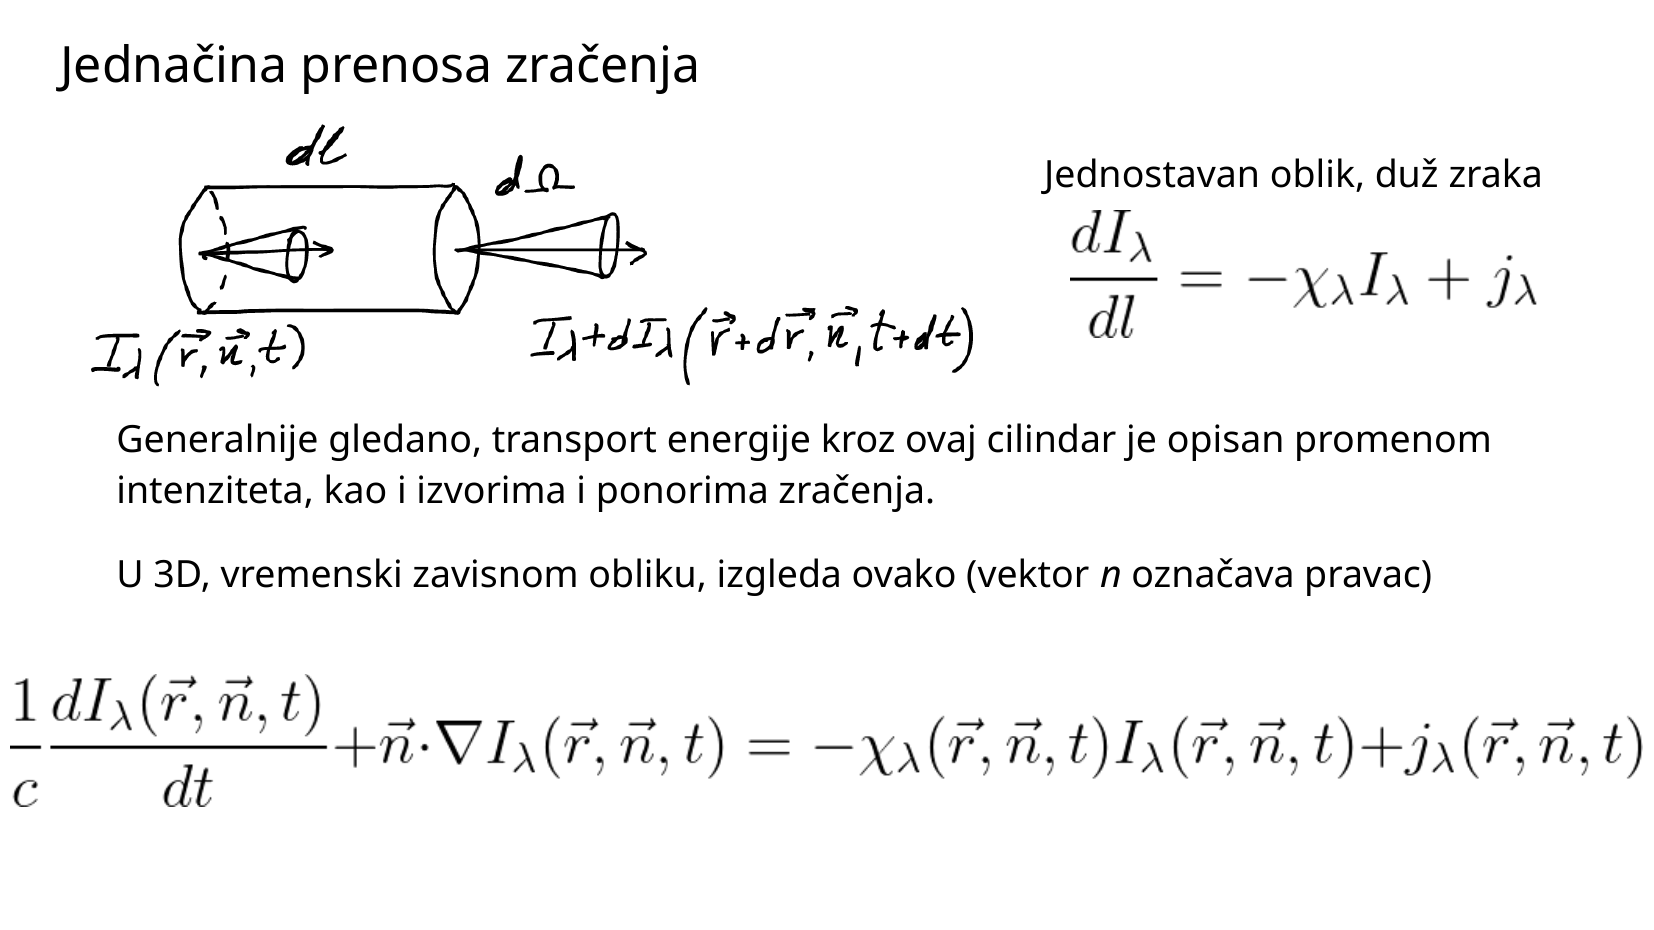

# Jednačina prenosa zračenja
Jednostavan oblik, duž zraka
Generalnije gledano, transport energije kroz ovaj cilindar je opisan promenom intenziteta, kao i izvorima i ponorima zračenja.
U 3D, vremenski zavisnom obliku, izgleda ovako (vektor n označava pravac)